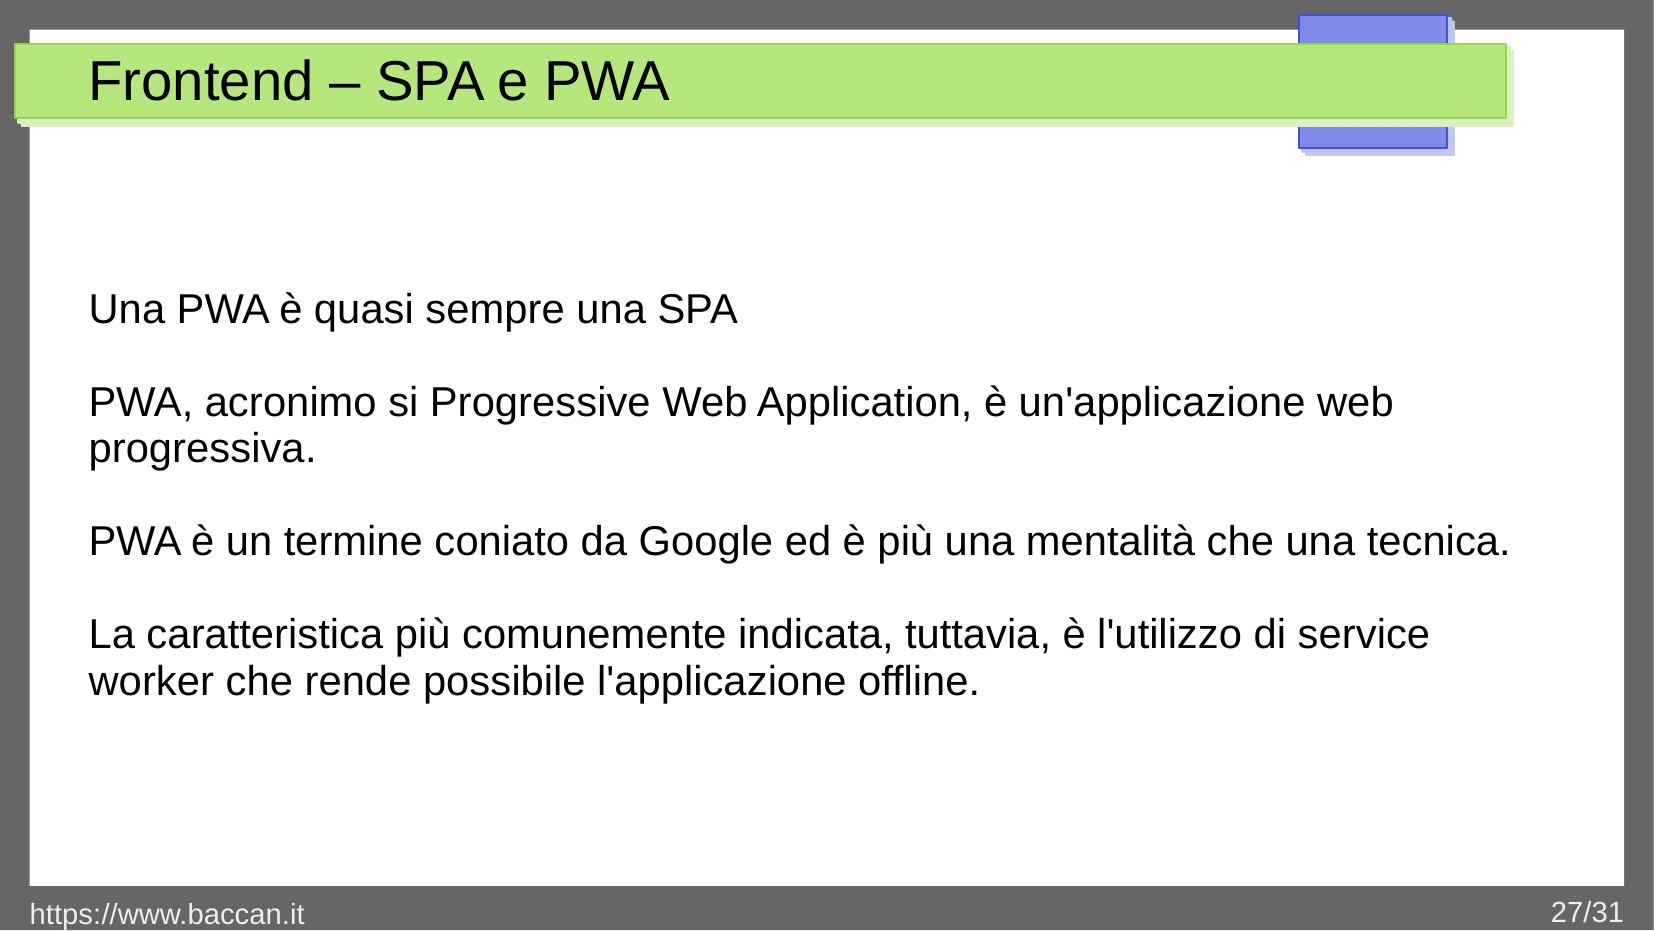

# Frontend – SPA e PWA
Una PWA è quasi sempre una SPA
PWA, acronimo si Progressive Web Application, è un'applicazione web progressiva.
PWA è un termine coniato da Google ed è più una mentalità che una tecnica.
La caratteristica più comunemente indicata, tuttavia, è l'utilizzo di service worker che rende possibile l'applicazione offline.
27
https://www.baccan.it